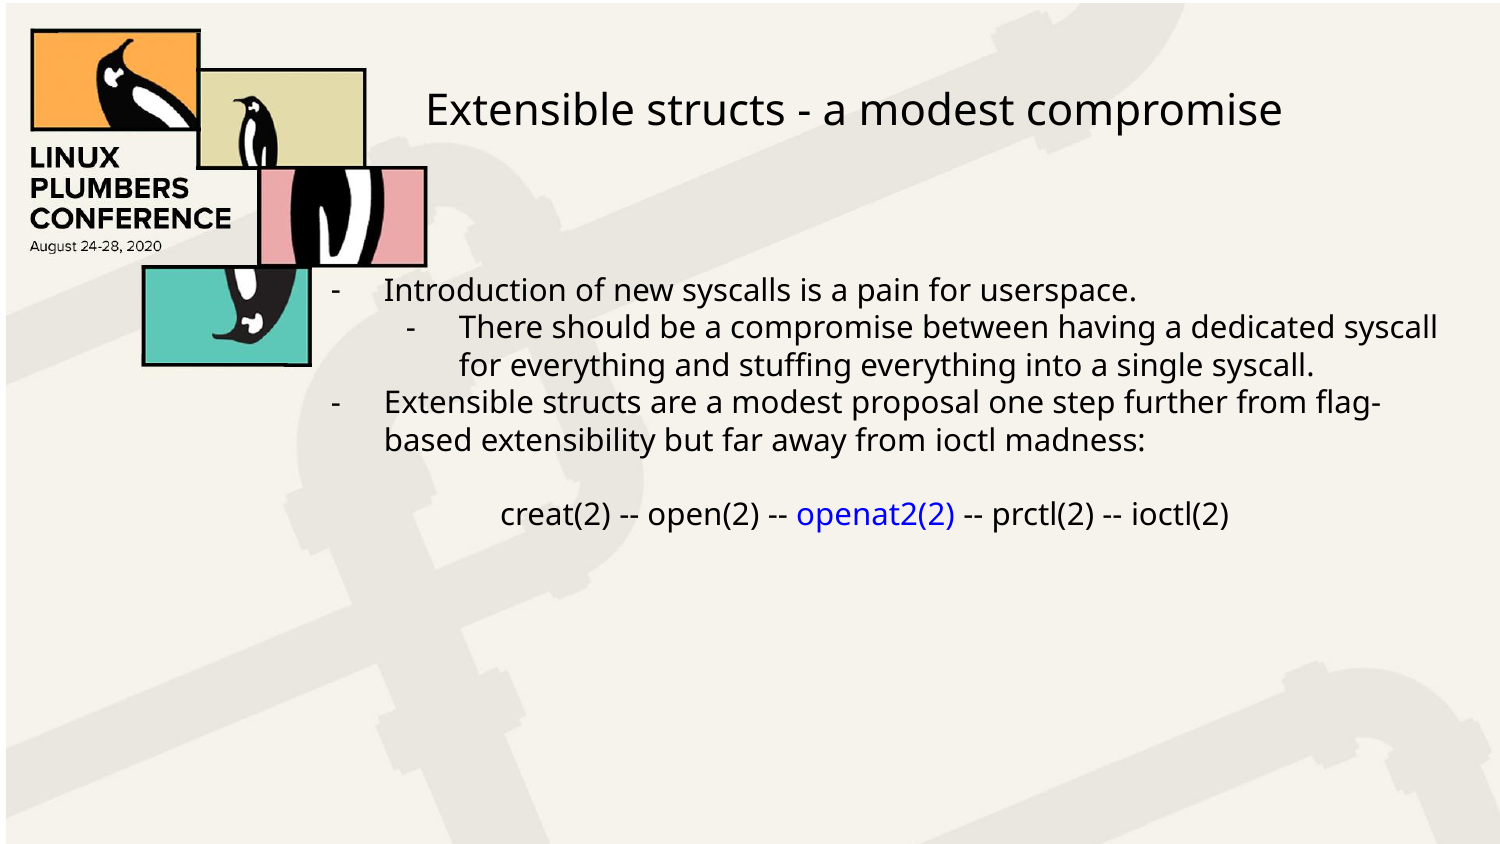

# Extensible structs - a modest compromise
Introduction of new syscalls is a pain for userspace.
There should be a compromise between having a dedicated syscall for everything and stuffing everything into a single syscall.
Extensible structs are a modest proposal one step further from flag-based extensibility but far away from ioctl madness:
	 creat(2) -- open(2) -- openat2(2) -- prctl(2) -- ioctl(2)